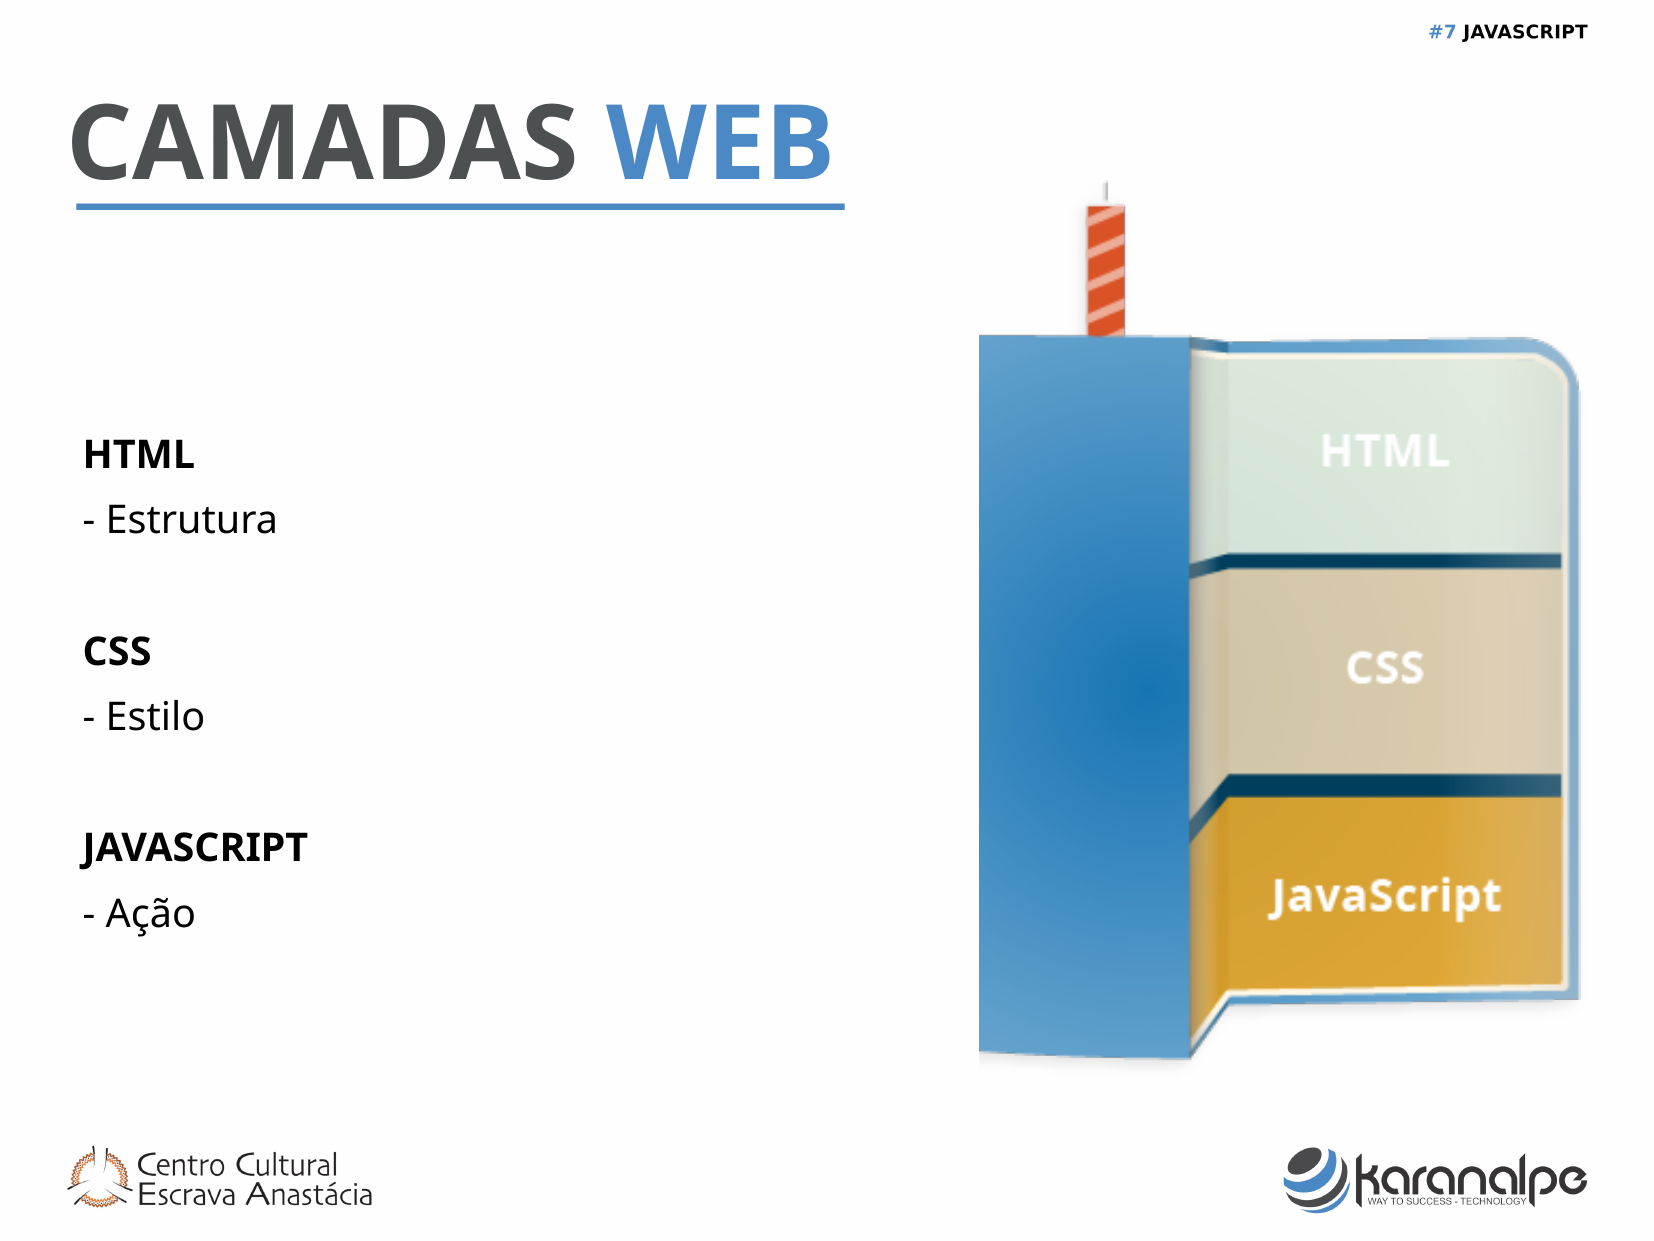

CAMADAS WEB
# HTML
- Estrutura
CSS
- Estilo
JAVASCRIPT
- Ação